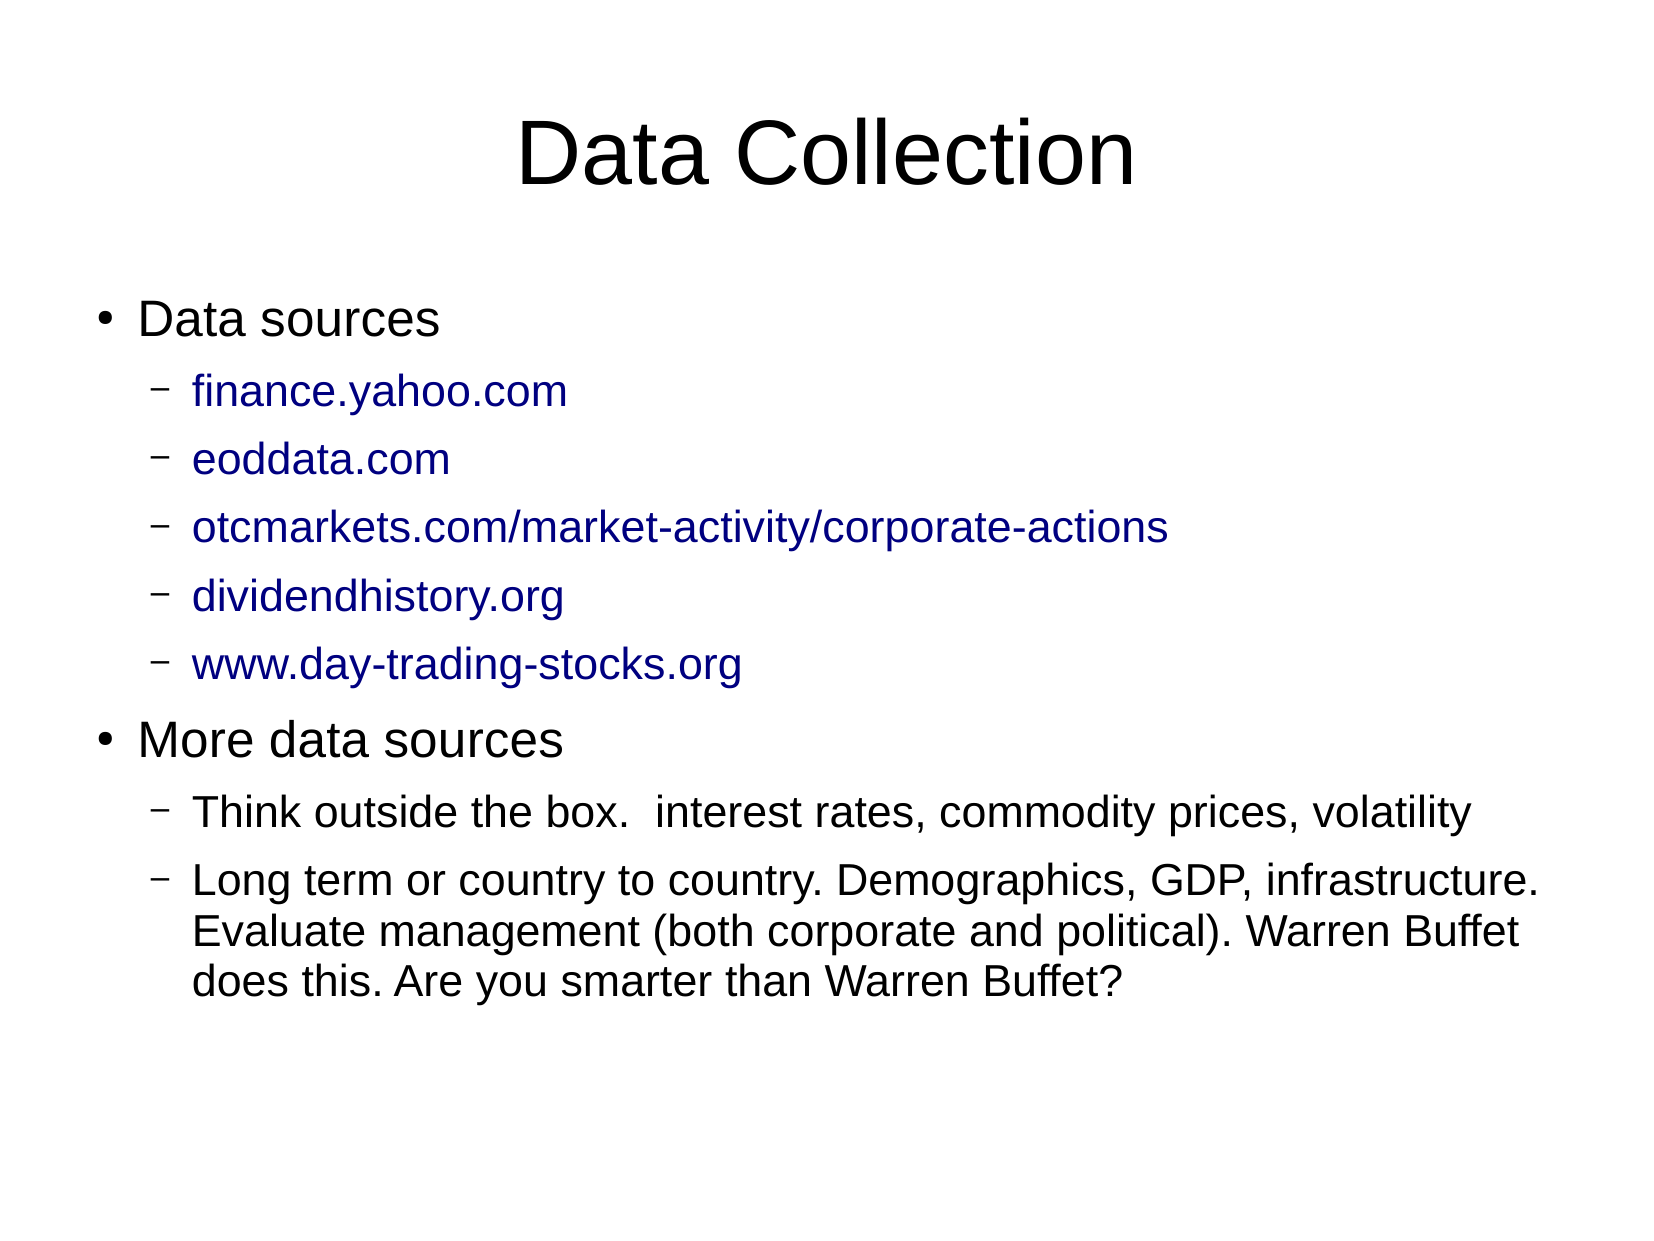

# Data Collection
Data sources
finance.yahoo.com
eoddata.com
otcmarkets.com/market-activity/corporate-actions
dividendhistory.org
www.day-trading-stocks.org
More data sources
Think outside the box. interest rates, commodity prices, volatility
Long term or country to country. Demographics, GDP, infrastructure. Evaluate management (both corporate and political). Warren Buffet does this. Are you smarter than Warren Buffet?